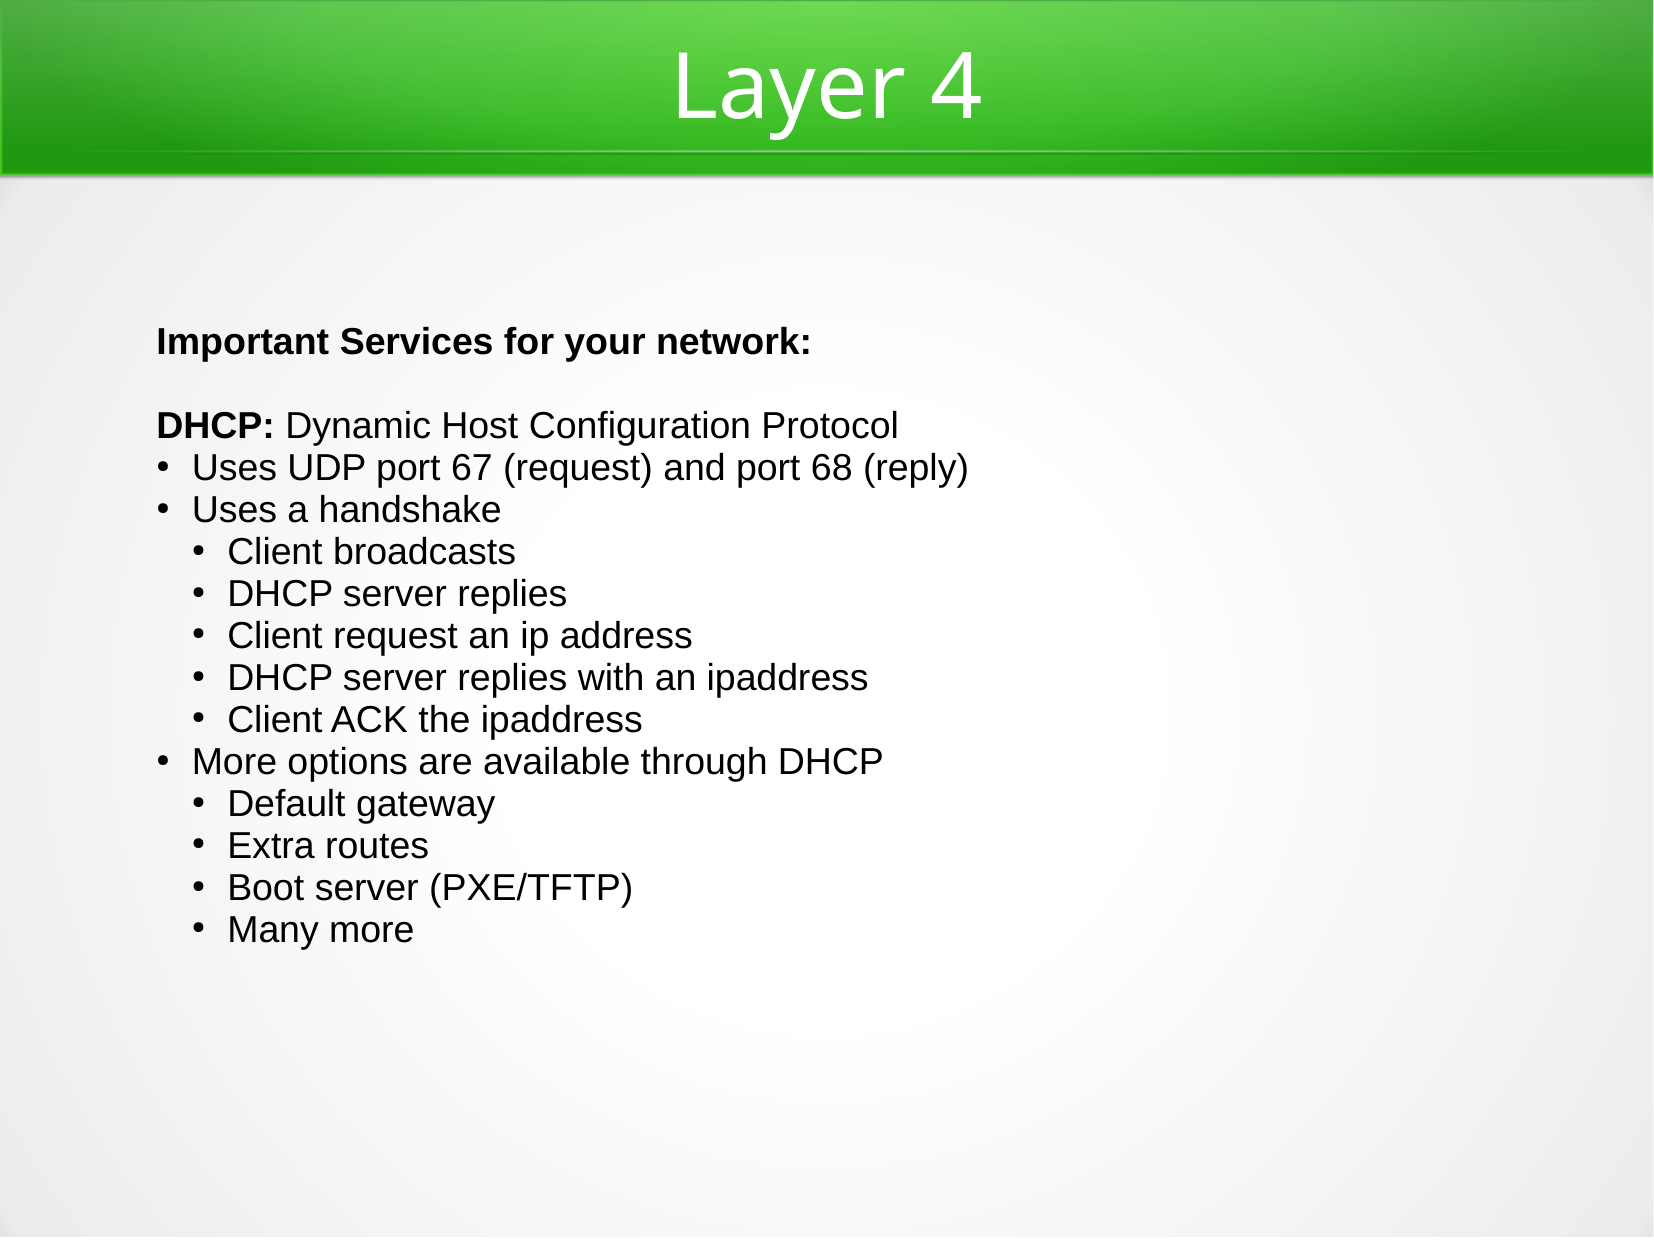

# Layer 4
Important Services for your network:
DHCP: Dynamic Host Configuration Protocol
Uses UDP port 67 (request) and port 68 (reply)
Uses a handshake
Client broadcasts
DHCP server replies
Client request an ip address
DHCP server replies with an ipaddress
Client ACK the ipaddress
More options are available through DHCP
Default gateway
Extra routes
Boot server (PXE/TFTP)
Many more